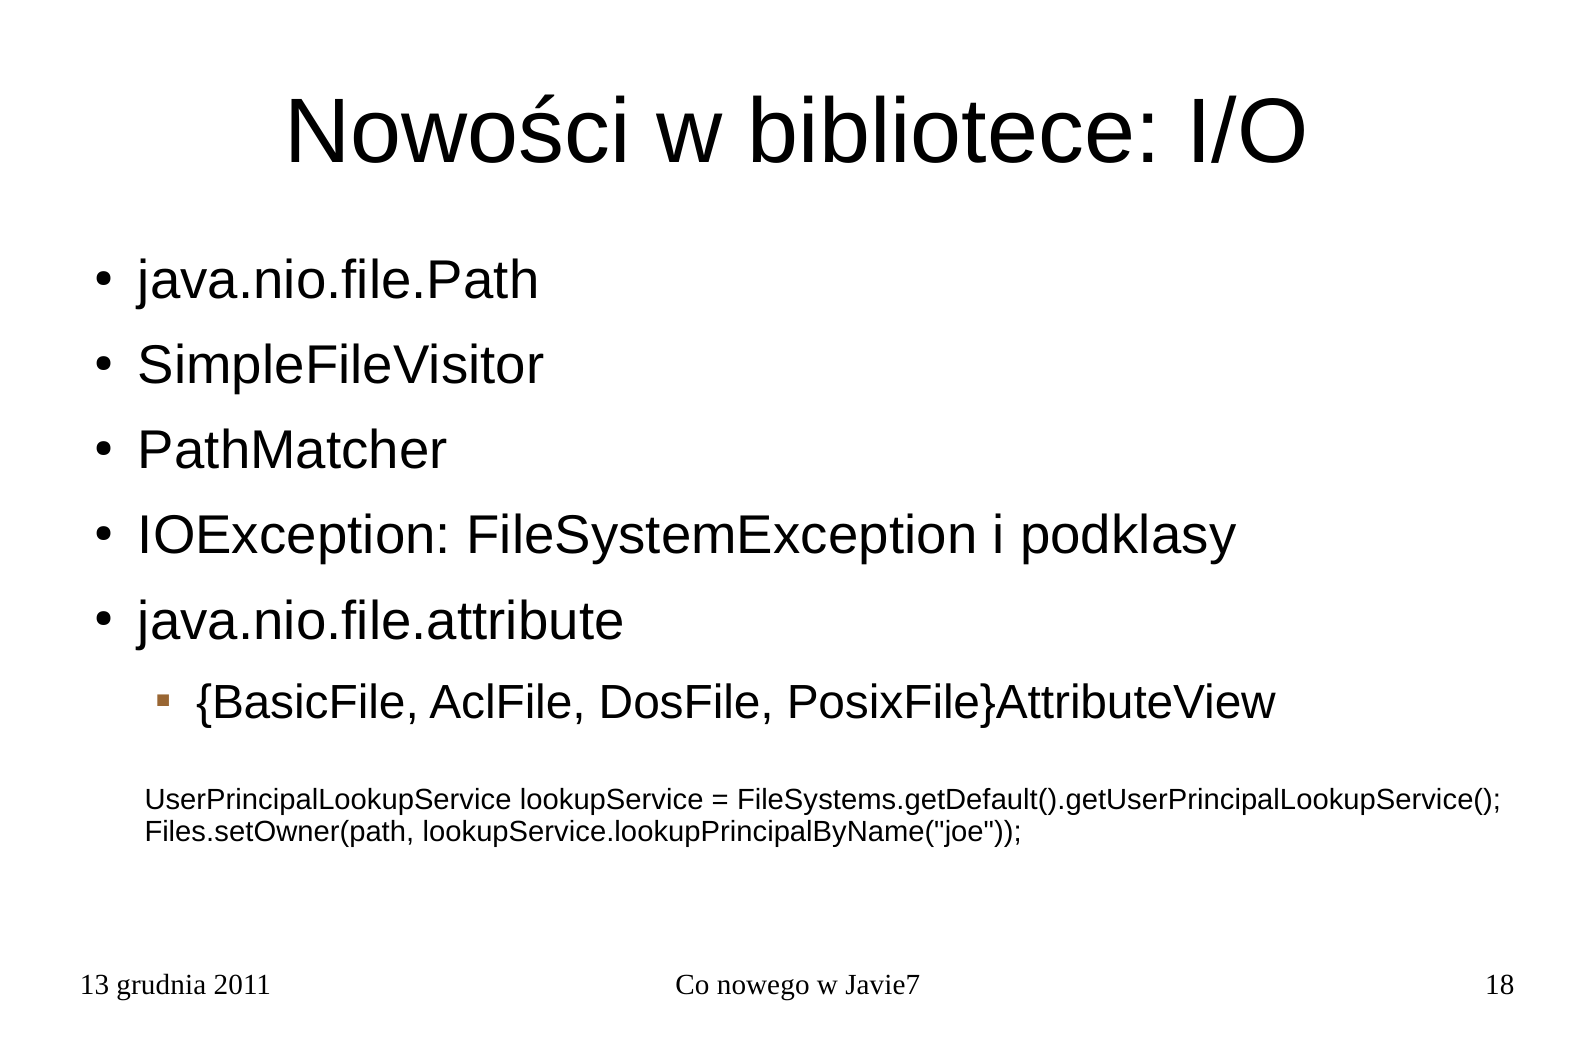

# Nowości w bibliotece: I/O
java.nio.file.Path
SimpleFileVisitor
PathMatcher
IOException: FileSystemException i podklasy
java.nio.file.attribute
{BasicFile, AclFile, DosFile, PosixFile}AttributeView
UserPrincipalLookupService lookupService = FileSystems.getDefault().getUserPrincipalLookupService();
Files.setOwner(path, lookupService.lookupPrincipalByName("joe"));
13 grudnia 2011
Co nowego w Javie7
18